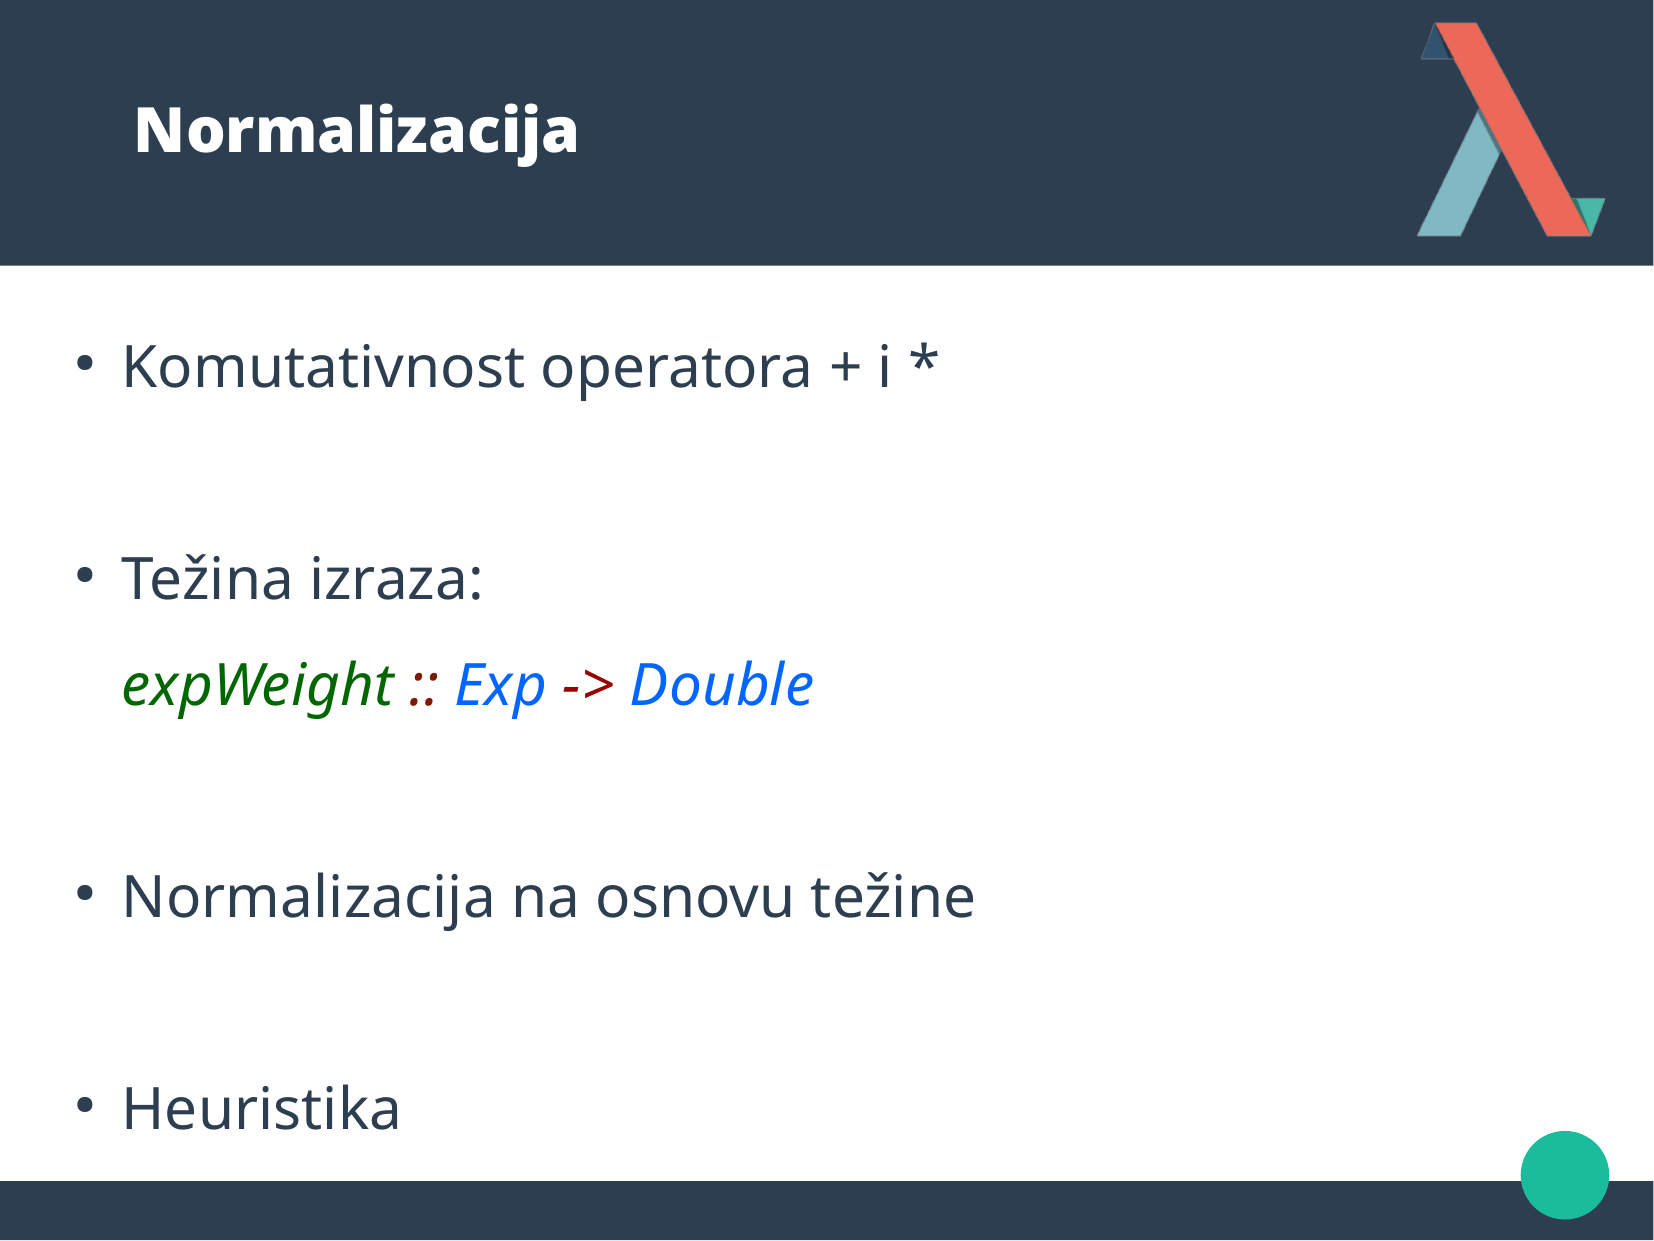

# Normalizacija
Komutativnost operatora + i *
Težina izraza:
expWeight :: Exp -> Double
Normalizacija na osnovu težine
Heuristika